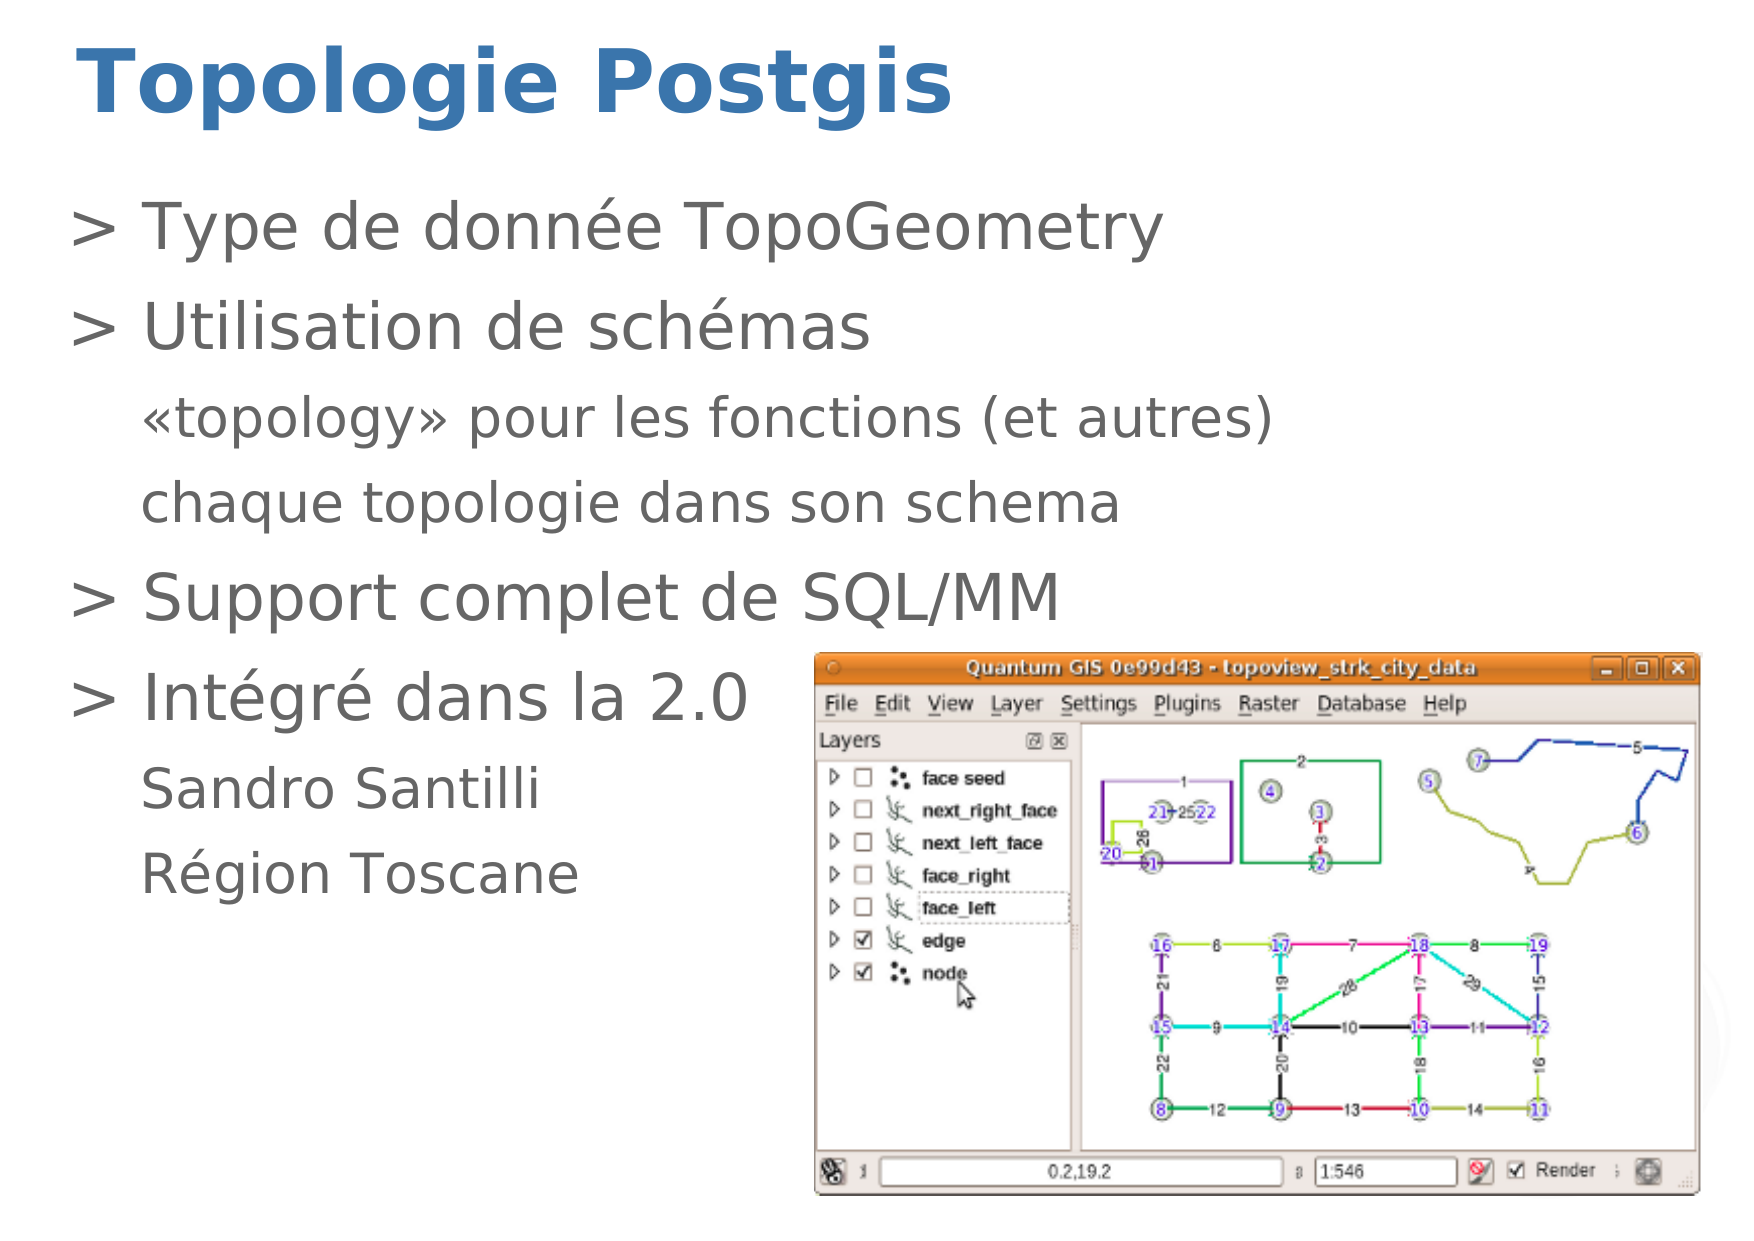

# Topologie Postgis
> Type de donnée TopoGeometry
> Utilisation de schémas
«topology» pour les fonctions (et autres)
chaque topologie dans son schema
> Support complet de SQL/MM
> Intégré dans la 2.0
Sandro Santilli
Région Toscane